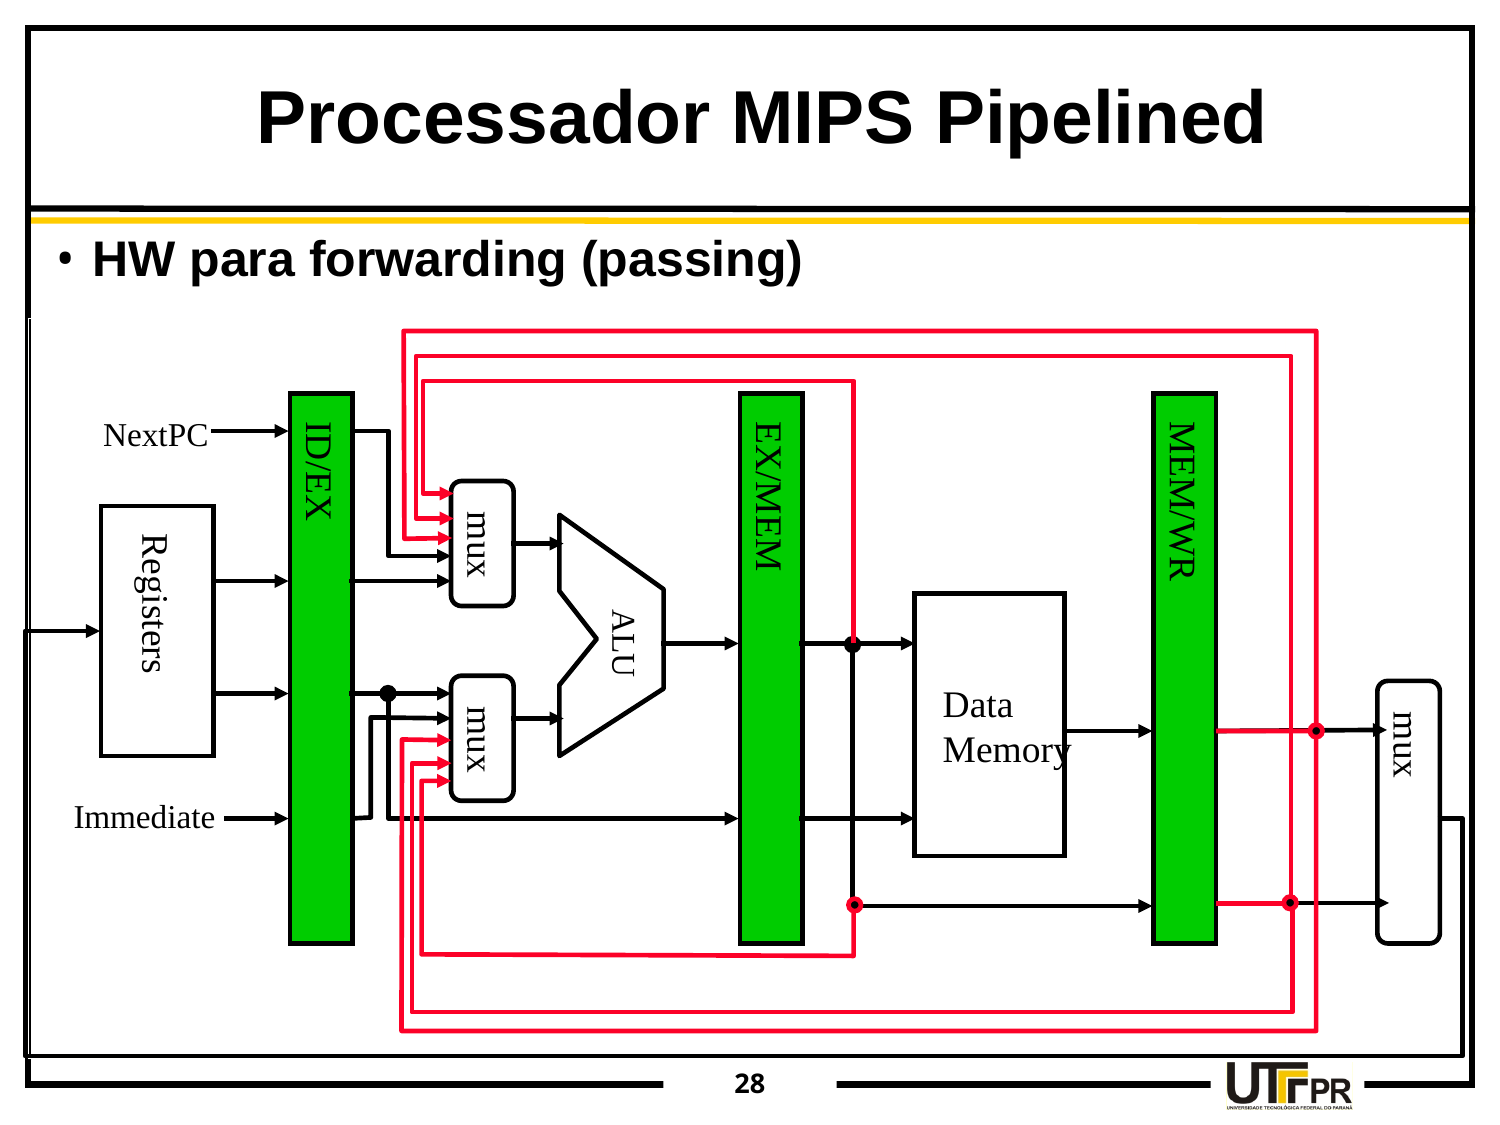

Processador MIPS Pipelined
# HW para forwarding (passing)
ID/EX
EX/MEM
MEM/WR
NextPC
mux
Registers
ALU
Data
Memory
mux
mux
Immediate